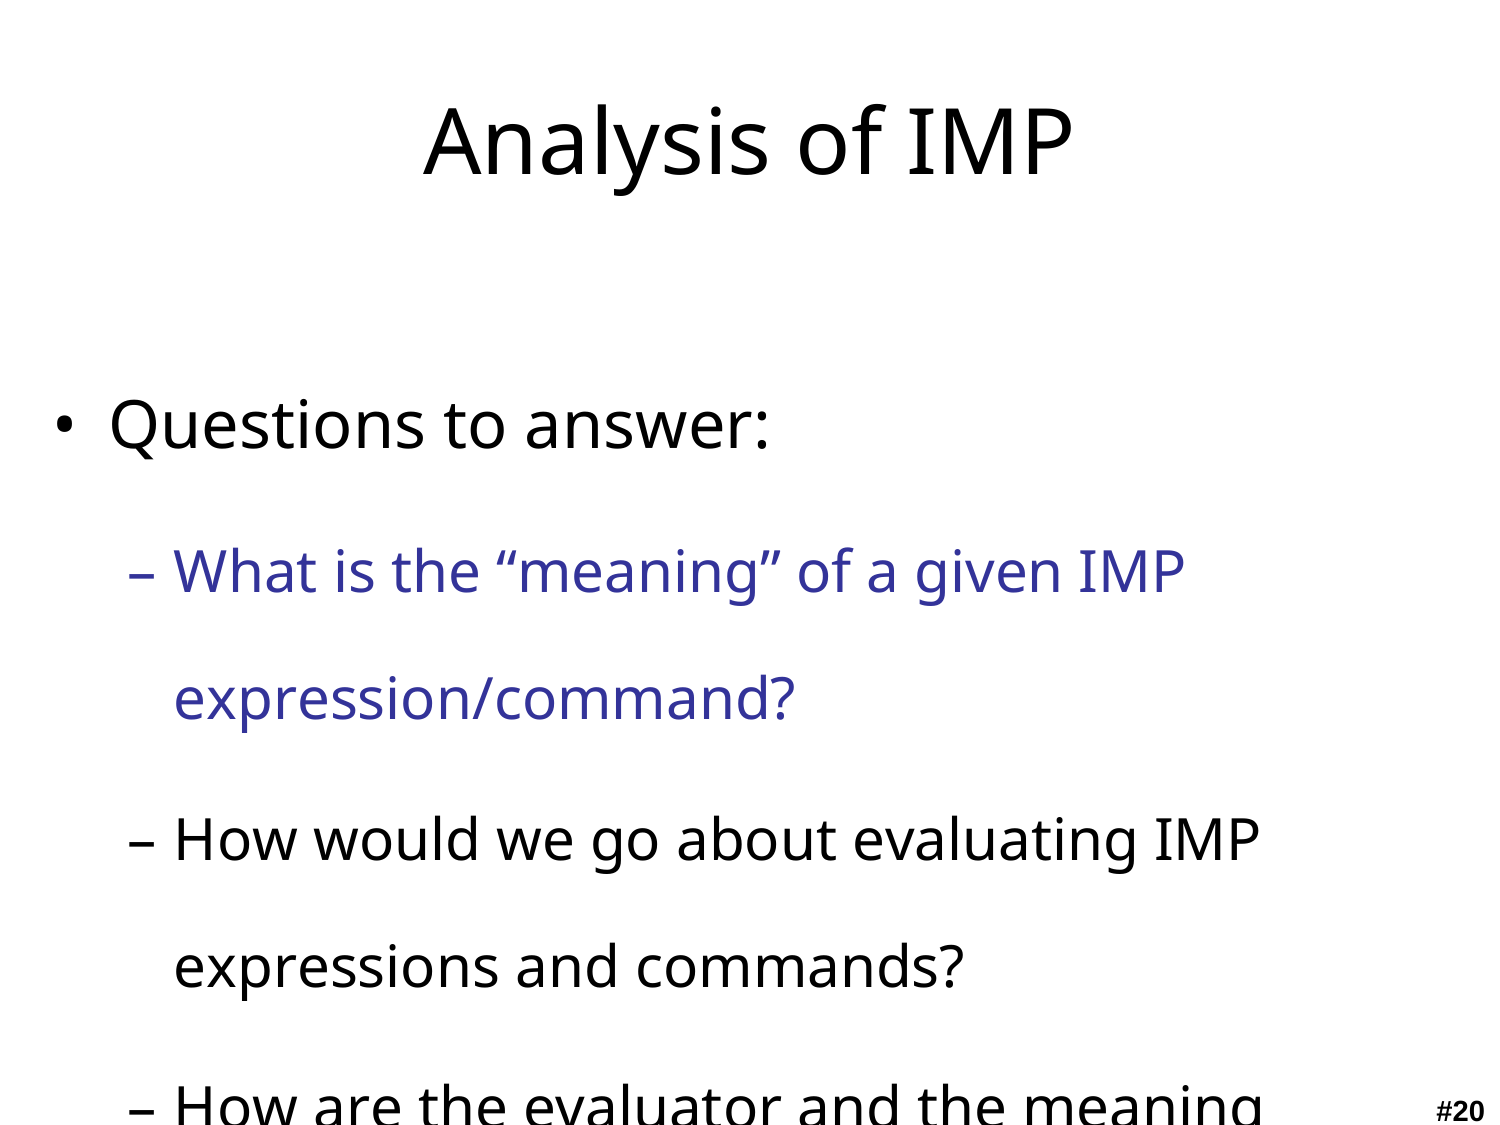

# Analysis of IMP
Questions to answer:
What is the “meaning” of a given IMP expression/command?
How would we go about evaluating IMP expressions and commands?
How are the evaluator and the meaning related?
20